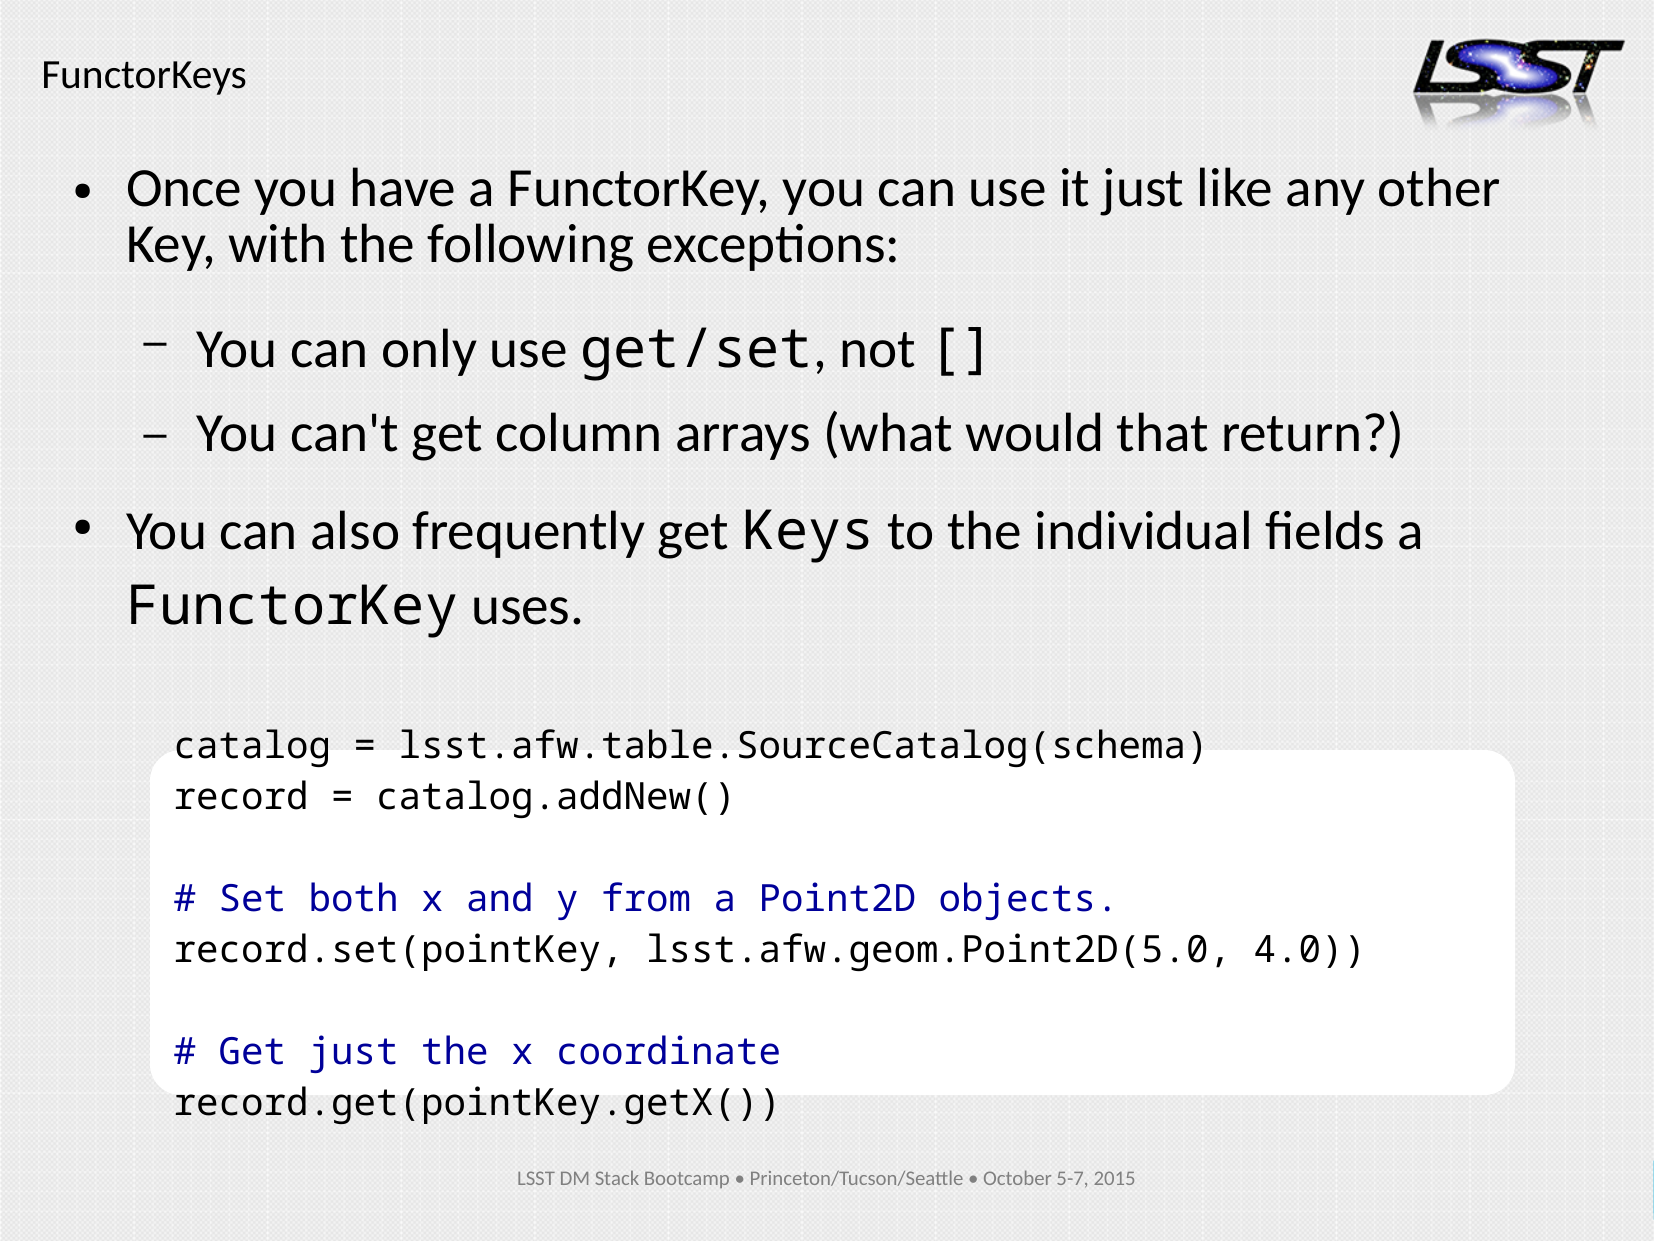

# FunctorKeys
Once you have a FunctorKey, you can use it just like any other Key, with the following exceptions:
You can only use get/set, not []
You can't get column arrays (what would that return?)
You can also frequently get Keys to the individual fields a FunctorKey uses.
catalog = lsst.afw.table.SourceCatalog(schema)
record = catalog.addNew()
# Set both x and y from a Point2D objects.
record.set(pointKey, lsst.afw.geom.Point2D(5.0, 4.0))
# Get just the x coordinate
record.get(pointKey.getX())